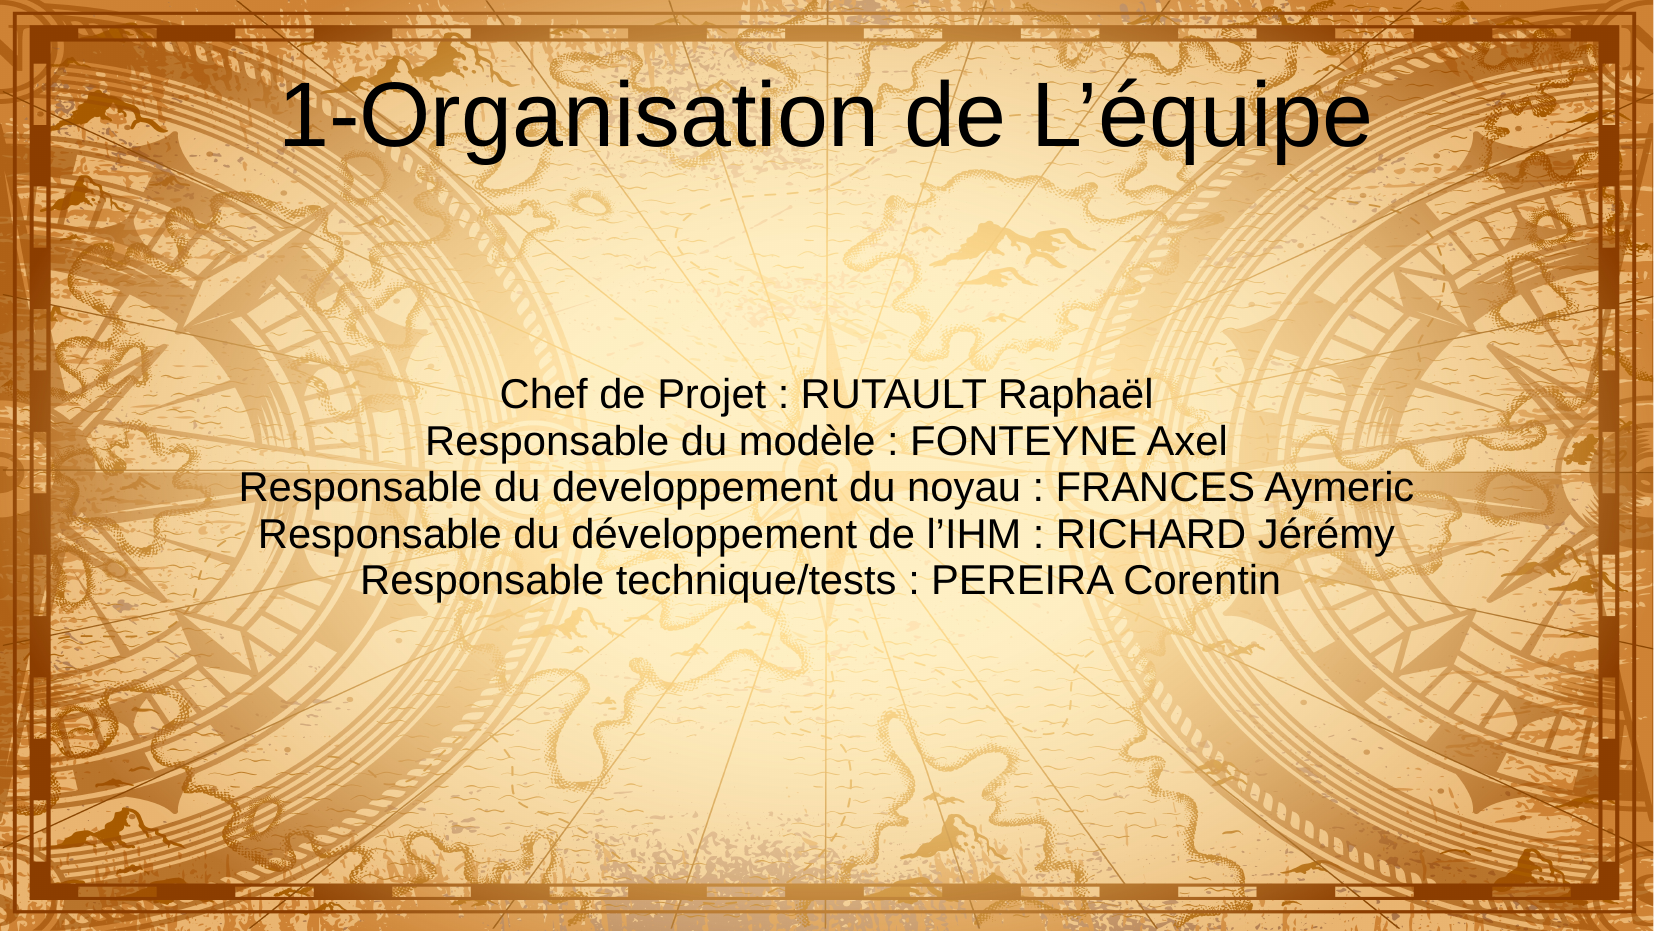

# 1-Organisation de L’équipe
Chef de Projet : RUTAULT Raphaël
Responsable du modèle : FONTEYNE Axel
Responsable du developpement du noyau : FRANCES Aymeric
Responsable du développement de l’IHM : RICHARD Jérémy
Responsable technique/tests : PEREIRA Corentin